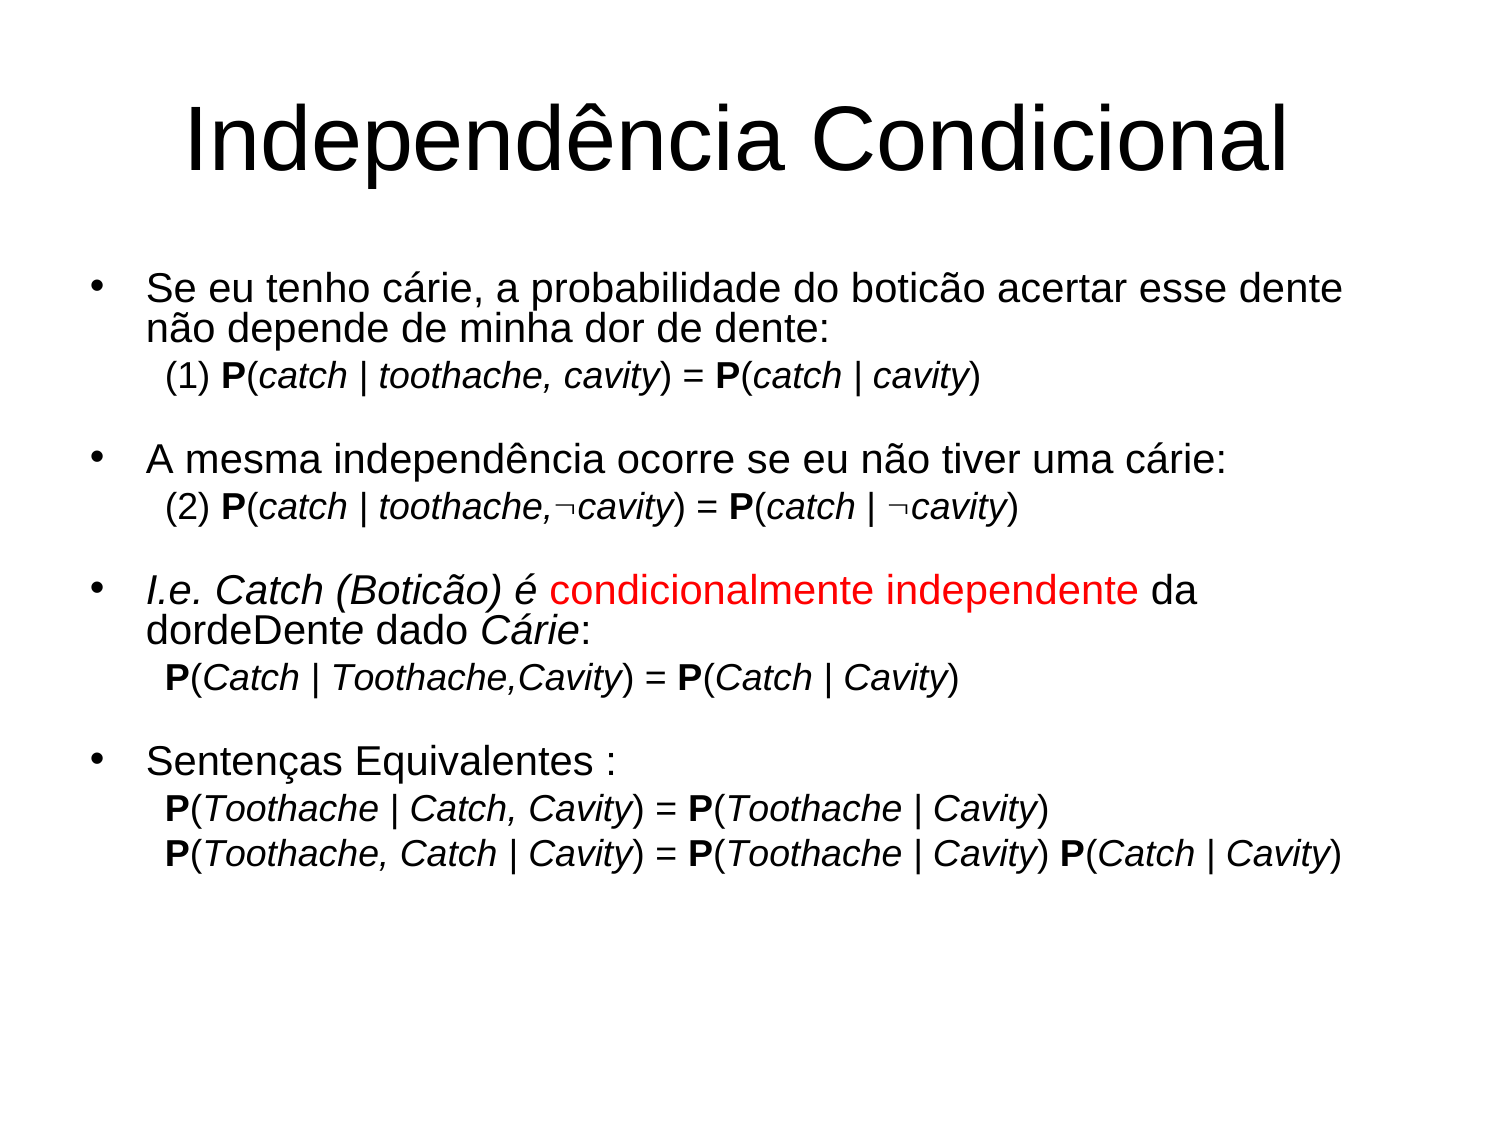

# Independência Condicional
Se eu tenho cárie, a probabilidade do boticão acertar esse dente não depende de minha dor de dente:
(1) P(catch | toothache, cavity) = P(catch | cavity)
A mesma independência ocorre se eu não tiver uma cárie:
(2) P(catch | toothache,cavity) = P(catch | cavity)
I.e. Catch (Boticão) é condicionalmente independente da dordeDente dado Cárie:
P(Catch | Toothache,Cavity) = P(Catch | Cavity)
Sentenças Equivalentes :
P(Toothache | Catch, Cavity) = P(Toothache | Cavity)
P(Toothache, Catch | Cavity) = P(Toothache | Cavity) P(Catch | Cavity)